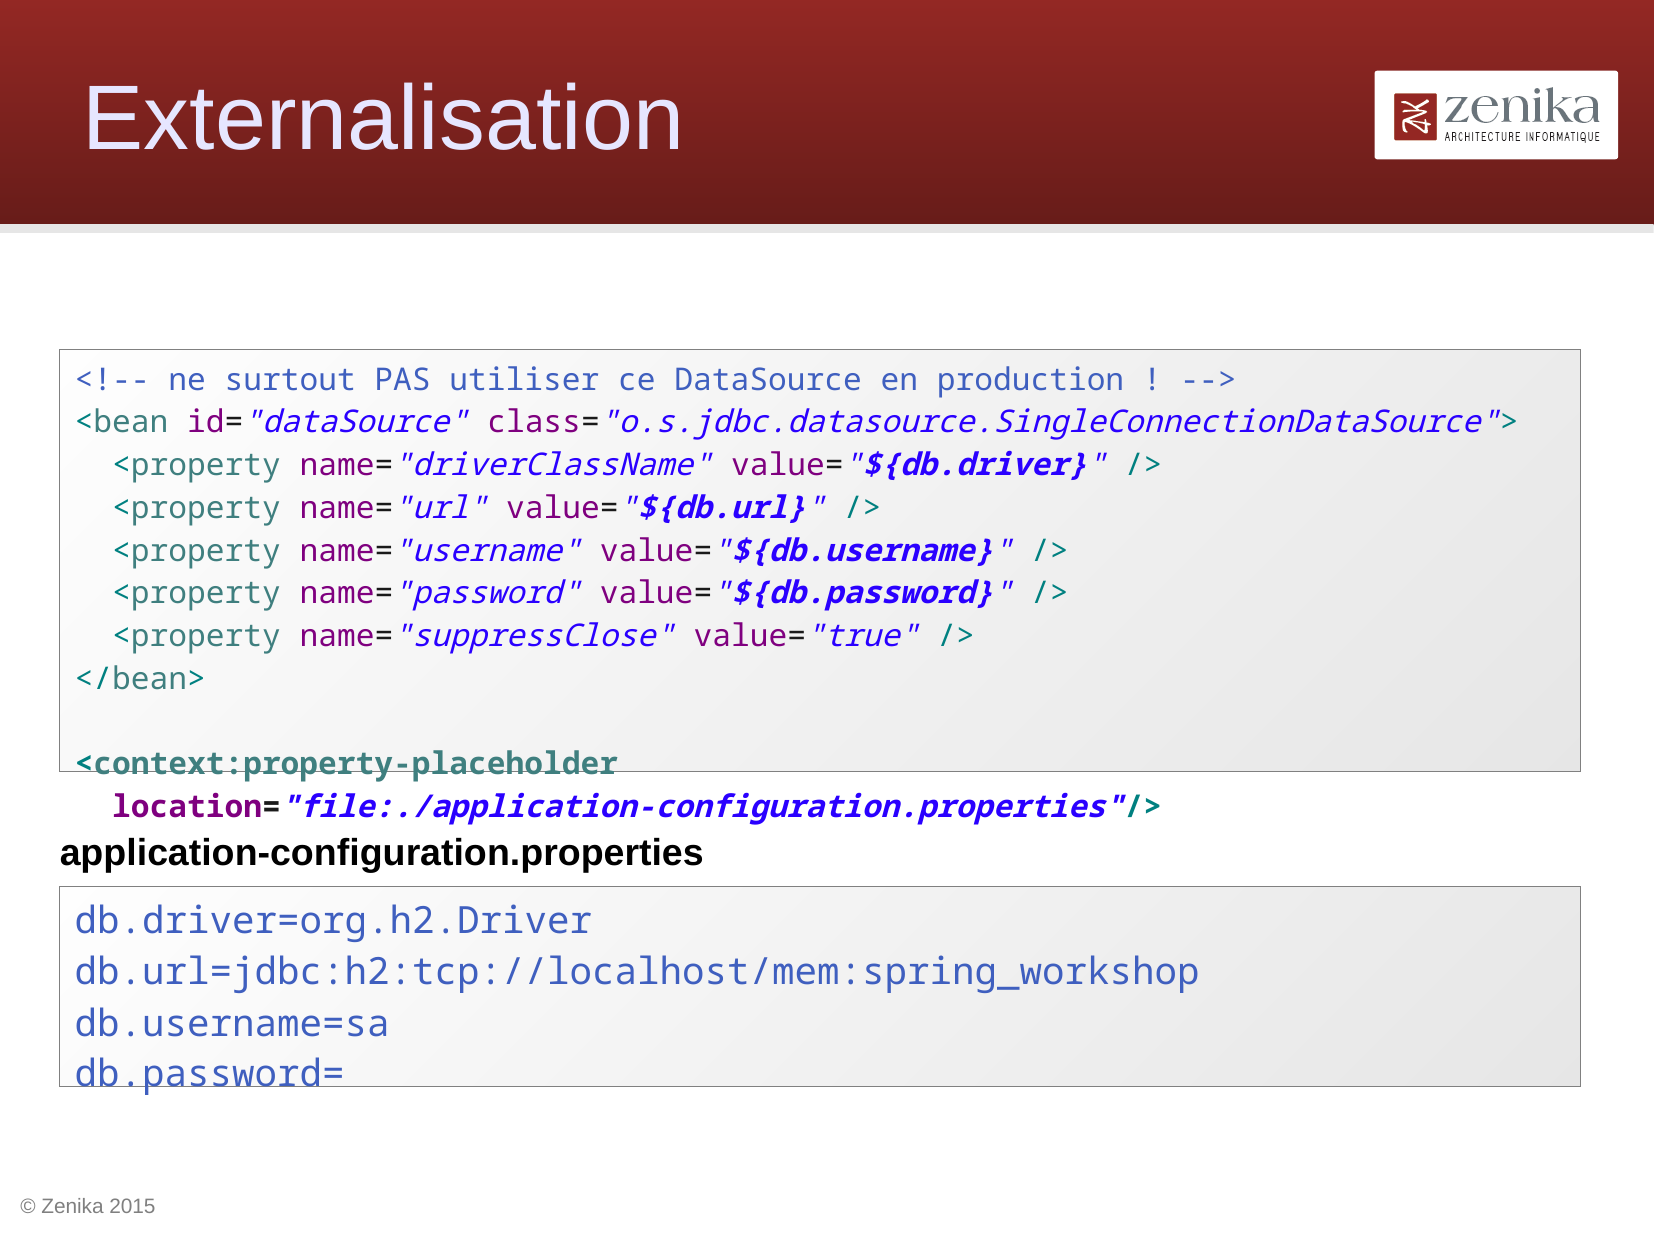

# Externalisation
<!-- ne surtout PAS utiliser ce DataSource en production ! -->
<bean id="dataSource" class="o.s.jdbc.datasource.SingleConnectionDataSource">
 <property name="driverClassName" value="${db.driver}" />
 <property name="url" value="${db.url}" />
 <property name="username" value="${db.username}" />
 <property name="password" value="${db.password}" />
 <property name="suppressClose" value="true" />
</bean>
<context:property-placeholder
 location="file:./application-configuration.properties"/>
application-configuration.properties
db.driver=org.h2.Driver
db.url=jdbc:h2:tcp://localhost/mem:spring_workshop
db.username=sa
db.password=